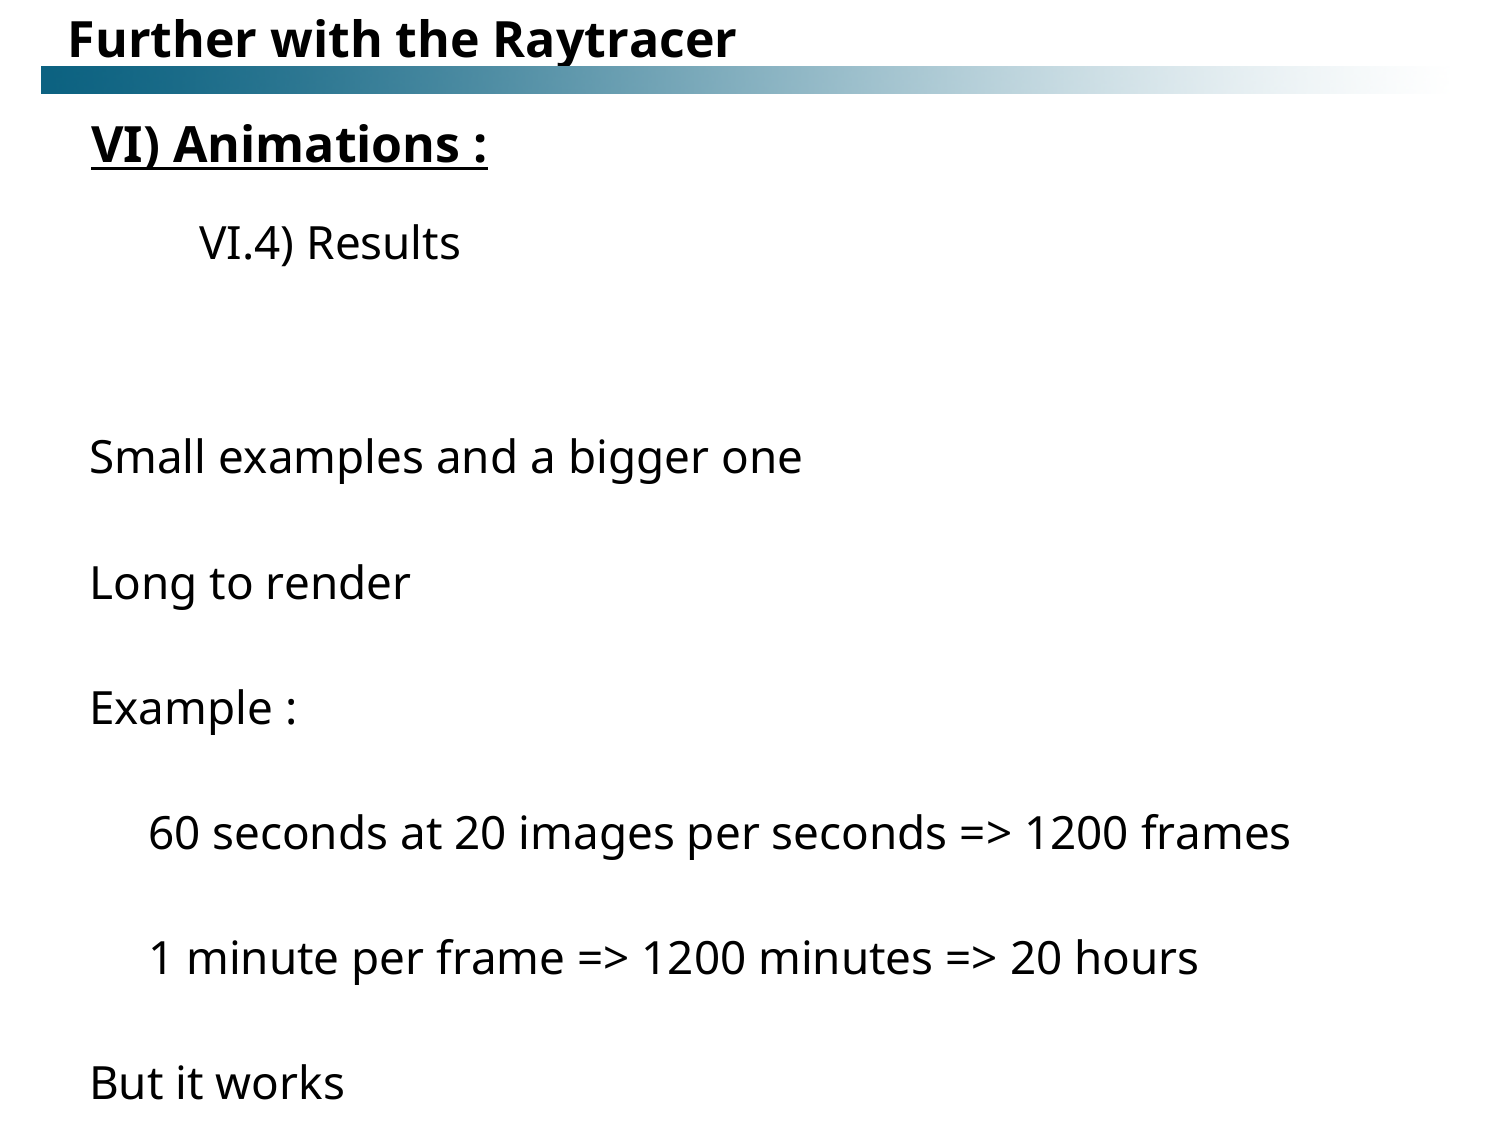

# Further with the Raytracer
VI) Animations :
VI.4) Results
 Small examples and a bigger one
 Long to render
 Example :
60 seconds at 20 images per seconds => 1200 frames
1 minute per frame => 1200 minutes => 20 hours
 But it works